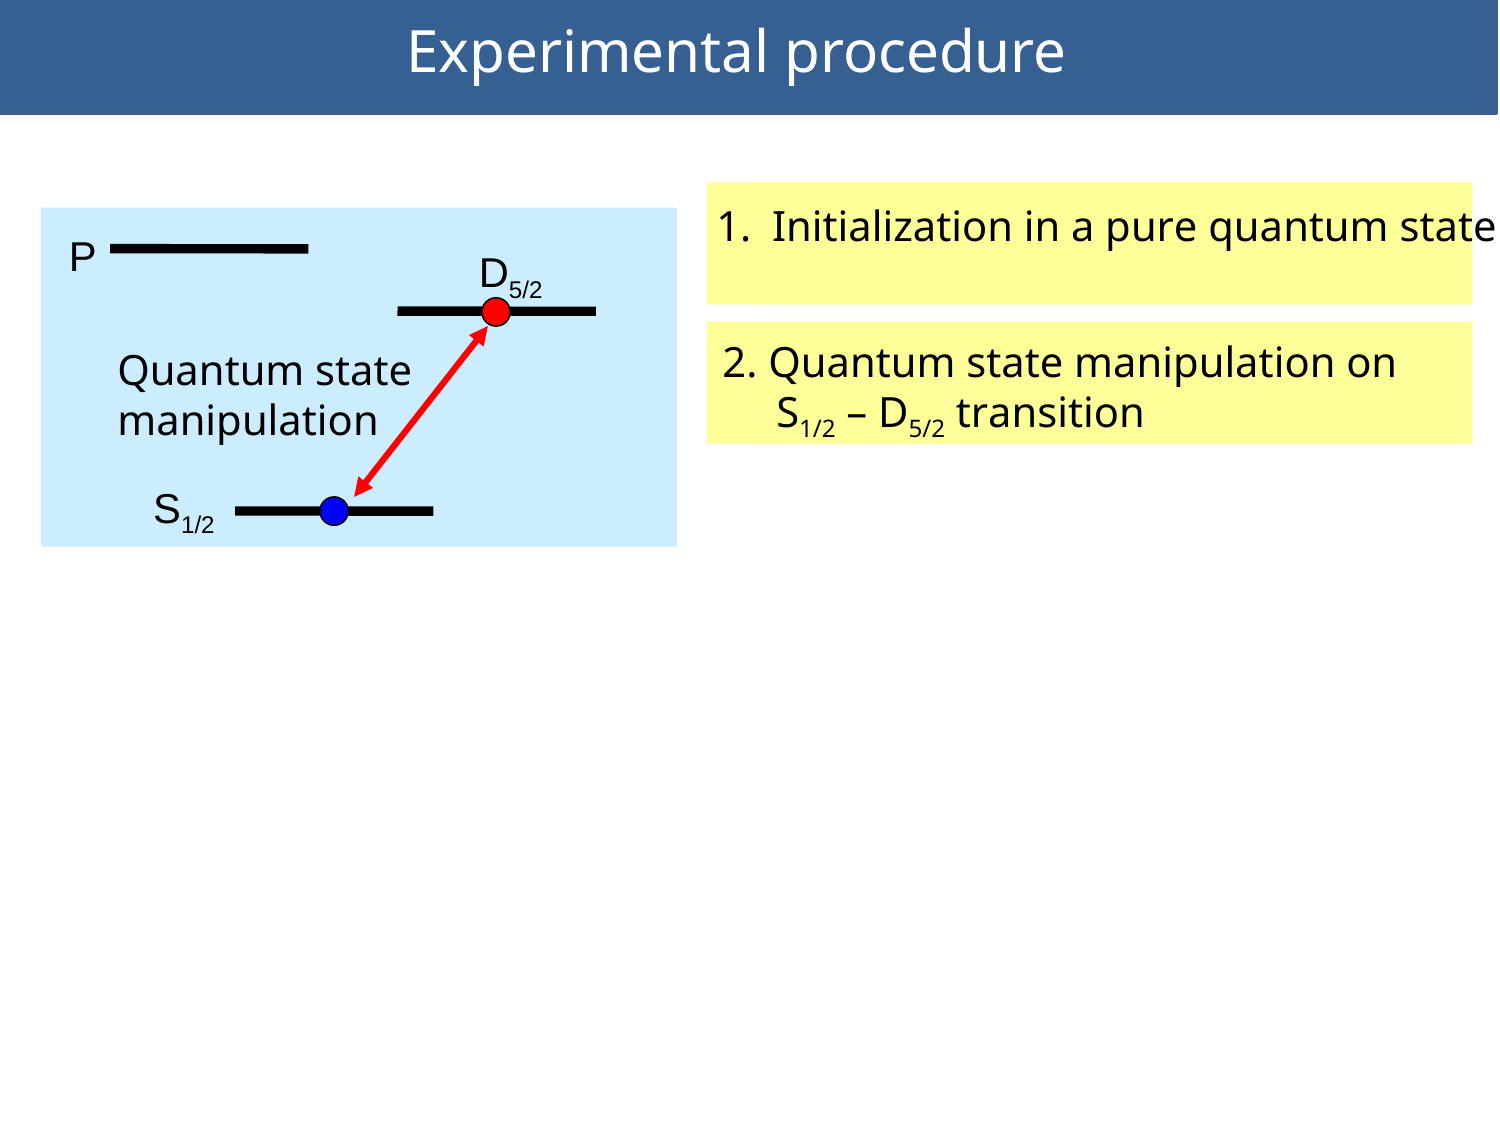

# Experimental procedure
Initialization in a pure quantum state
Initialization in a pure quantum state
Quantum state
manipulation
2. Quantum state manipulation on
 S1/2 – D5/2 transition
P
D5/2
S1/2
2. Quantum state manipulation on
 S1/2 – D5/2 transition